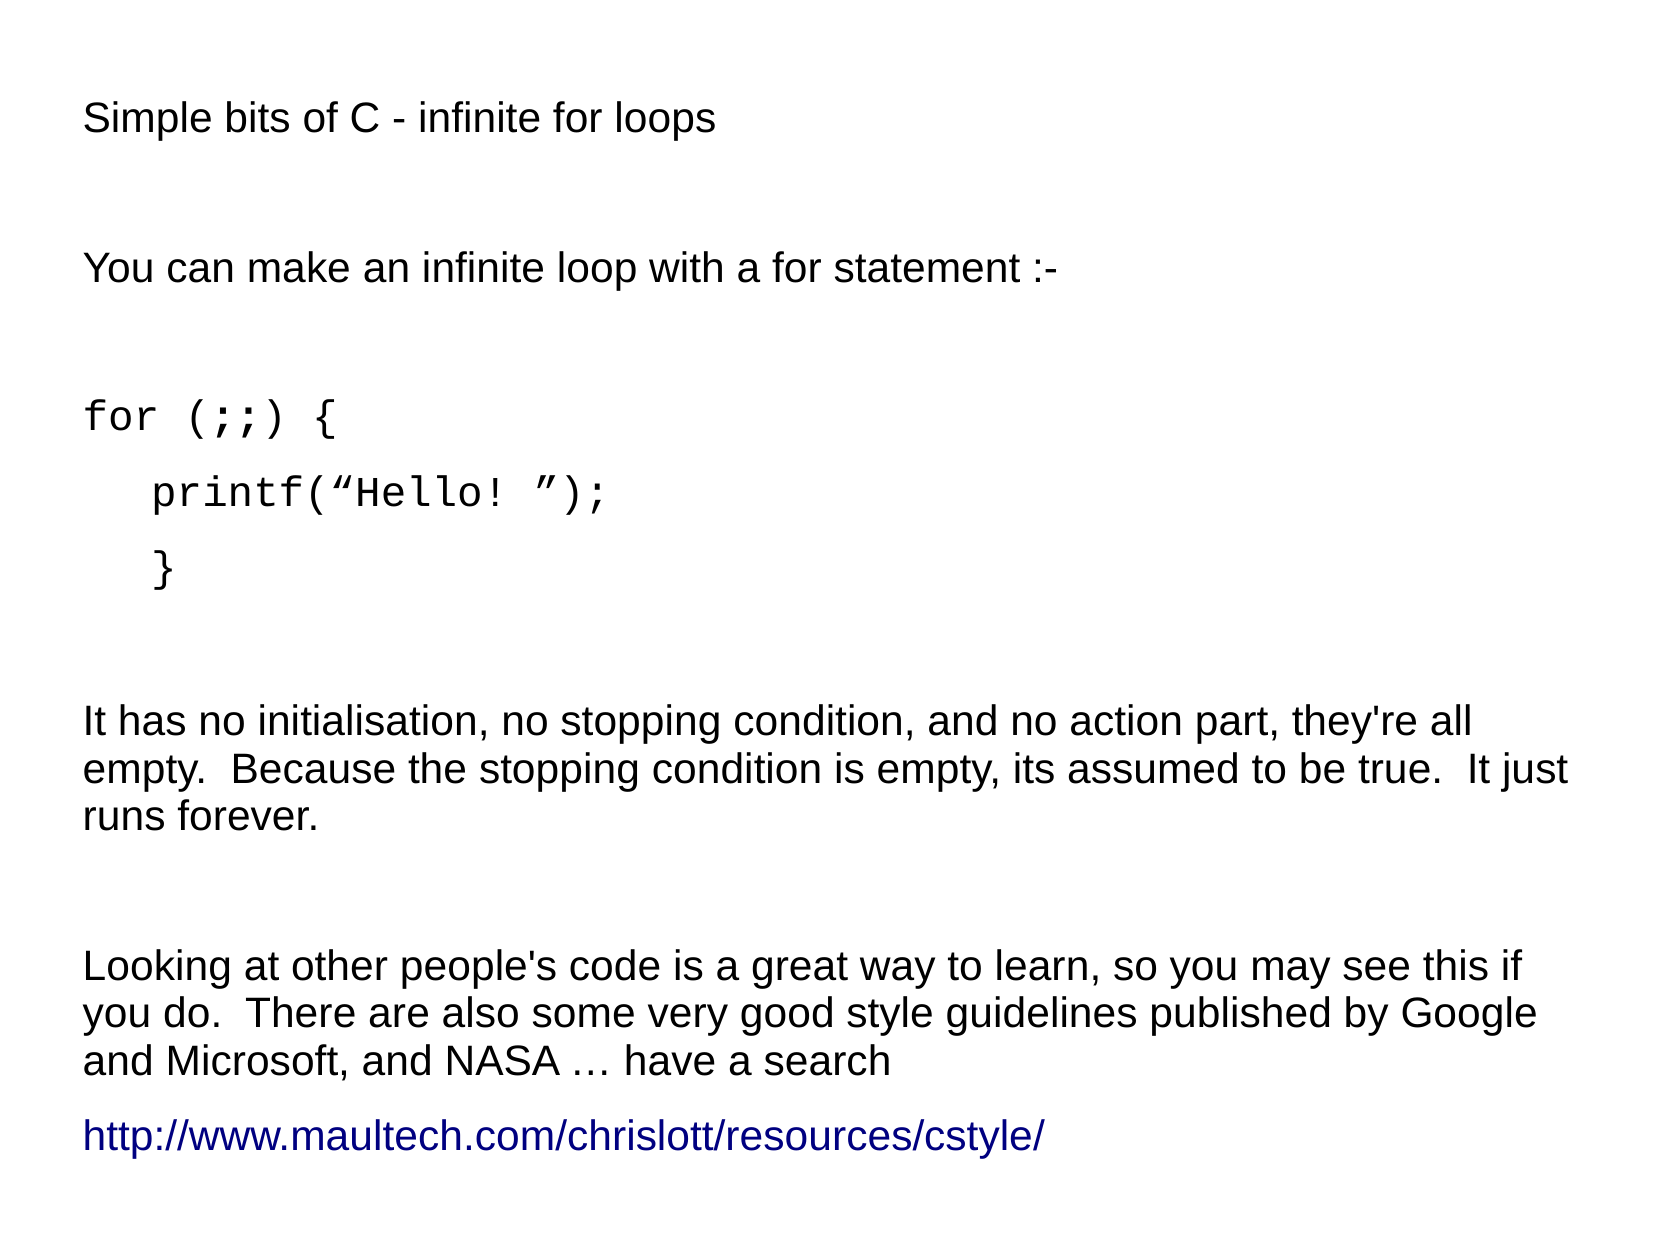

# Simple bits of C - infinite for loops
You can make an infinite loop with a for statement :-
for (;;) {
 	printf(“Hello! ”);
 	}
It has no initialisation, no stopping condition, and no action part, they're all empty. Because the stopping condition is empty, its assumed to be true. It just runs forever.
Looking at other people's code is a great way to learn, so you may see this if you do. There are also some very good style guidelines published by Google and Microsoft, and NASA … have a search
http://www.maultech.com/chrislott/resources/cstyle/